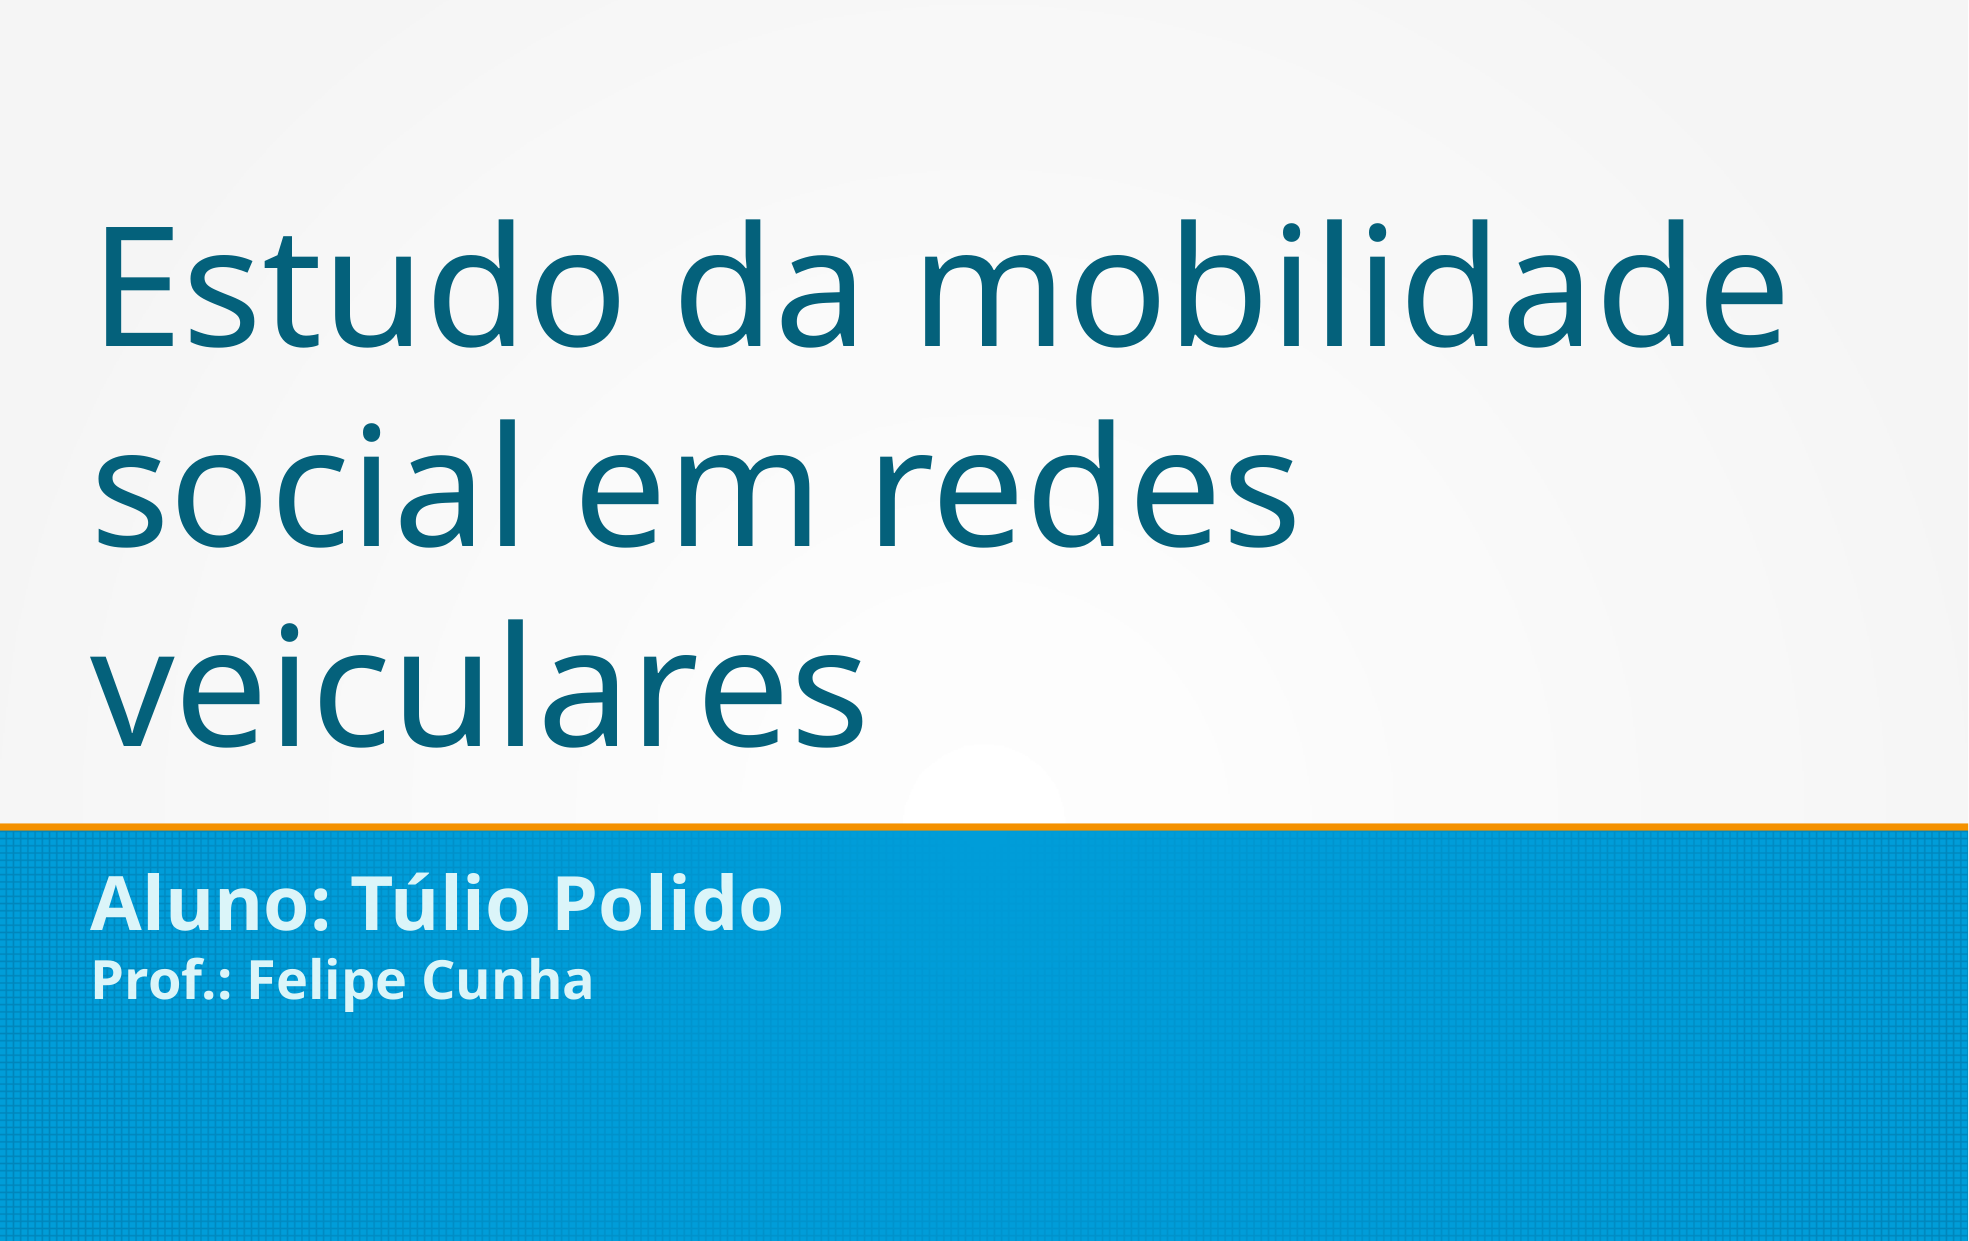

Estudo da mobilidade social em redes veiculares
Aluno: Túlio Polido
Prof.: Felipe Cunha